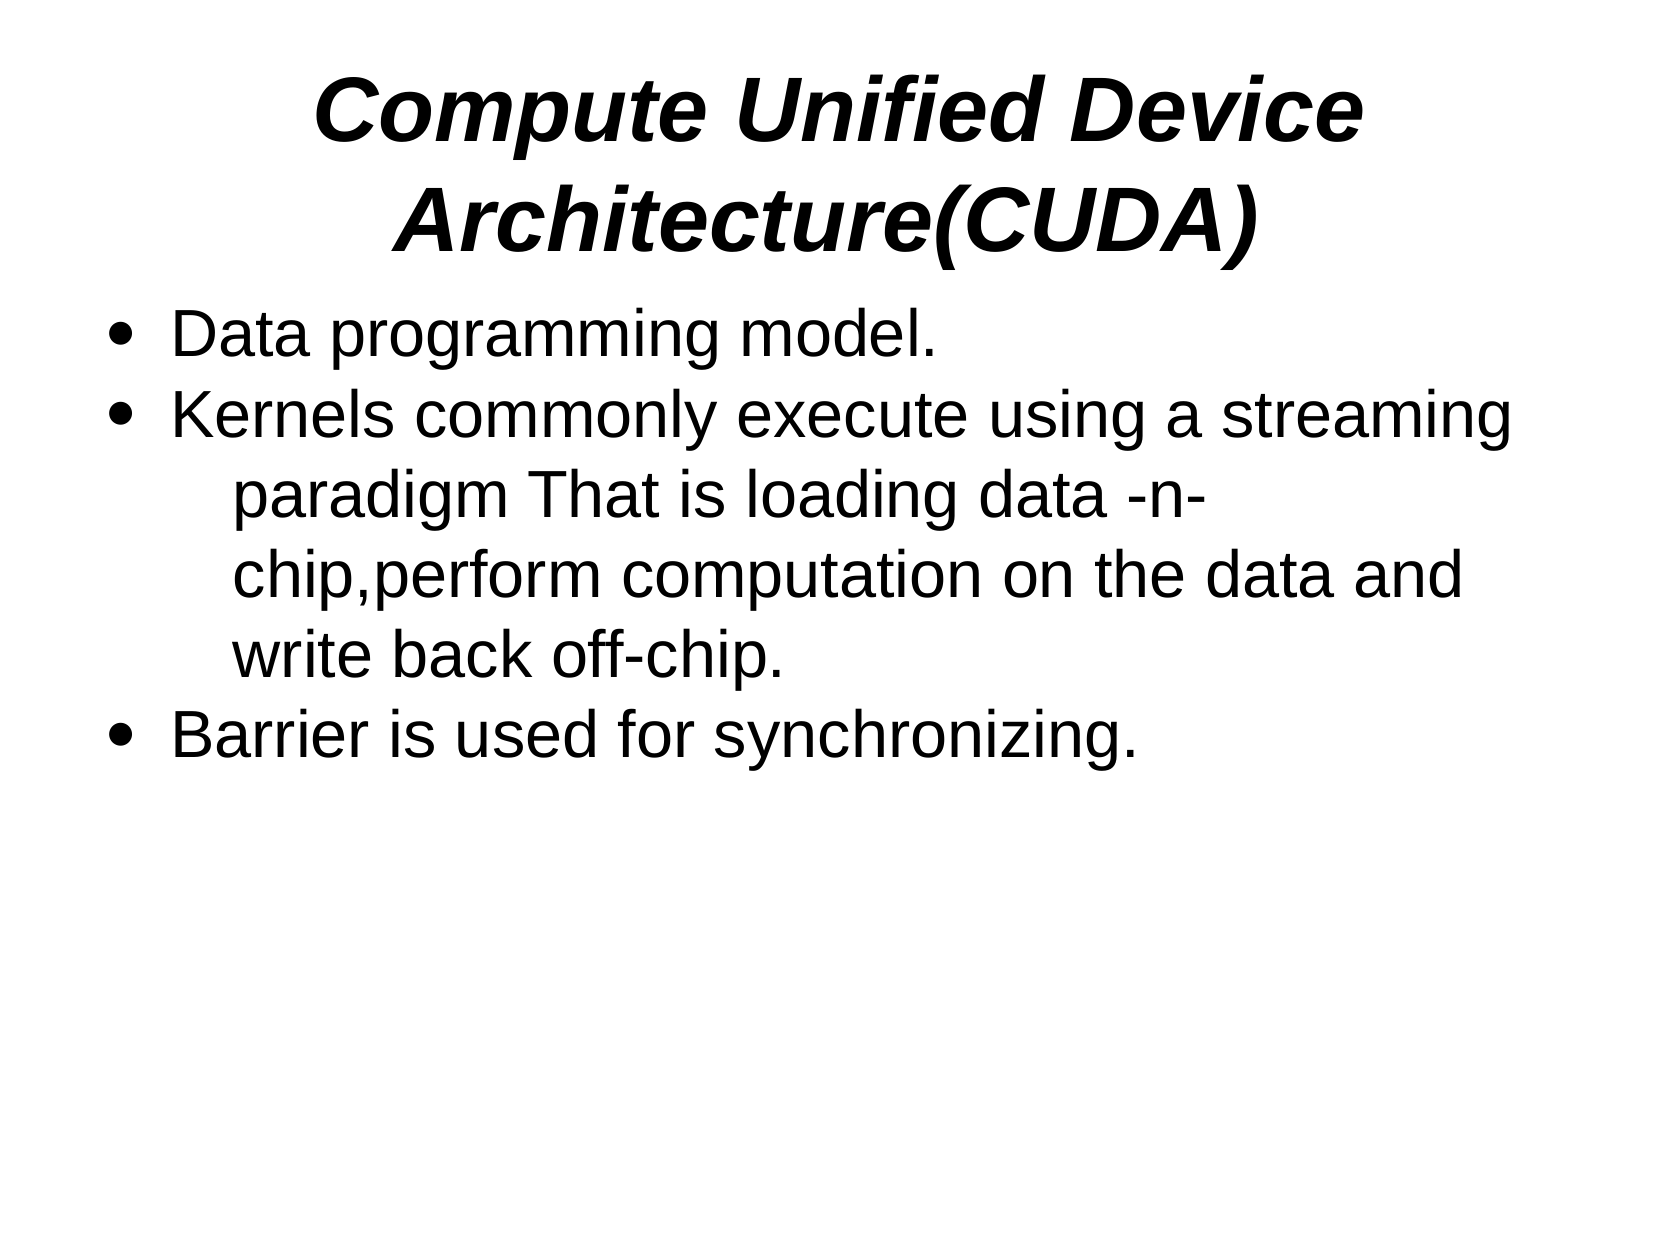

# Compute Unified Device Architecture(CUDA)
Data programming model.
Kernels commonly execute using a streaming paradigm That is loading data -n-chip,perform computation on the data and write back off-chip.
Barrier is used for synchronizing.